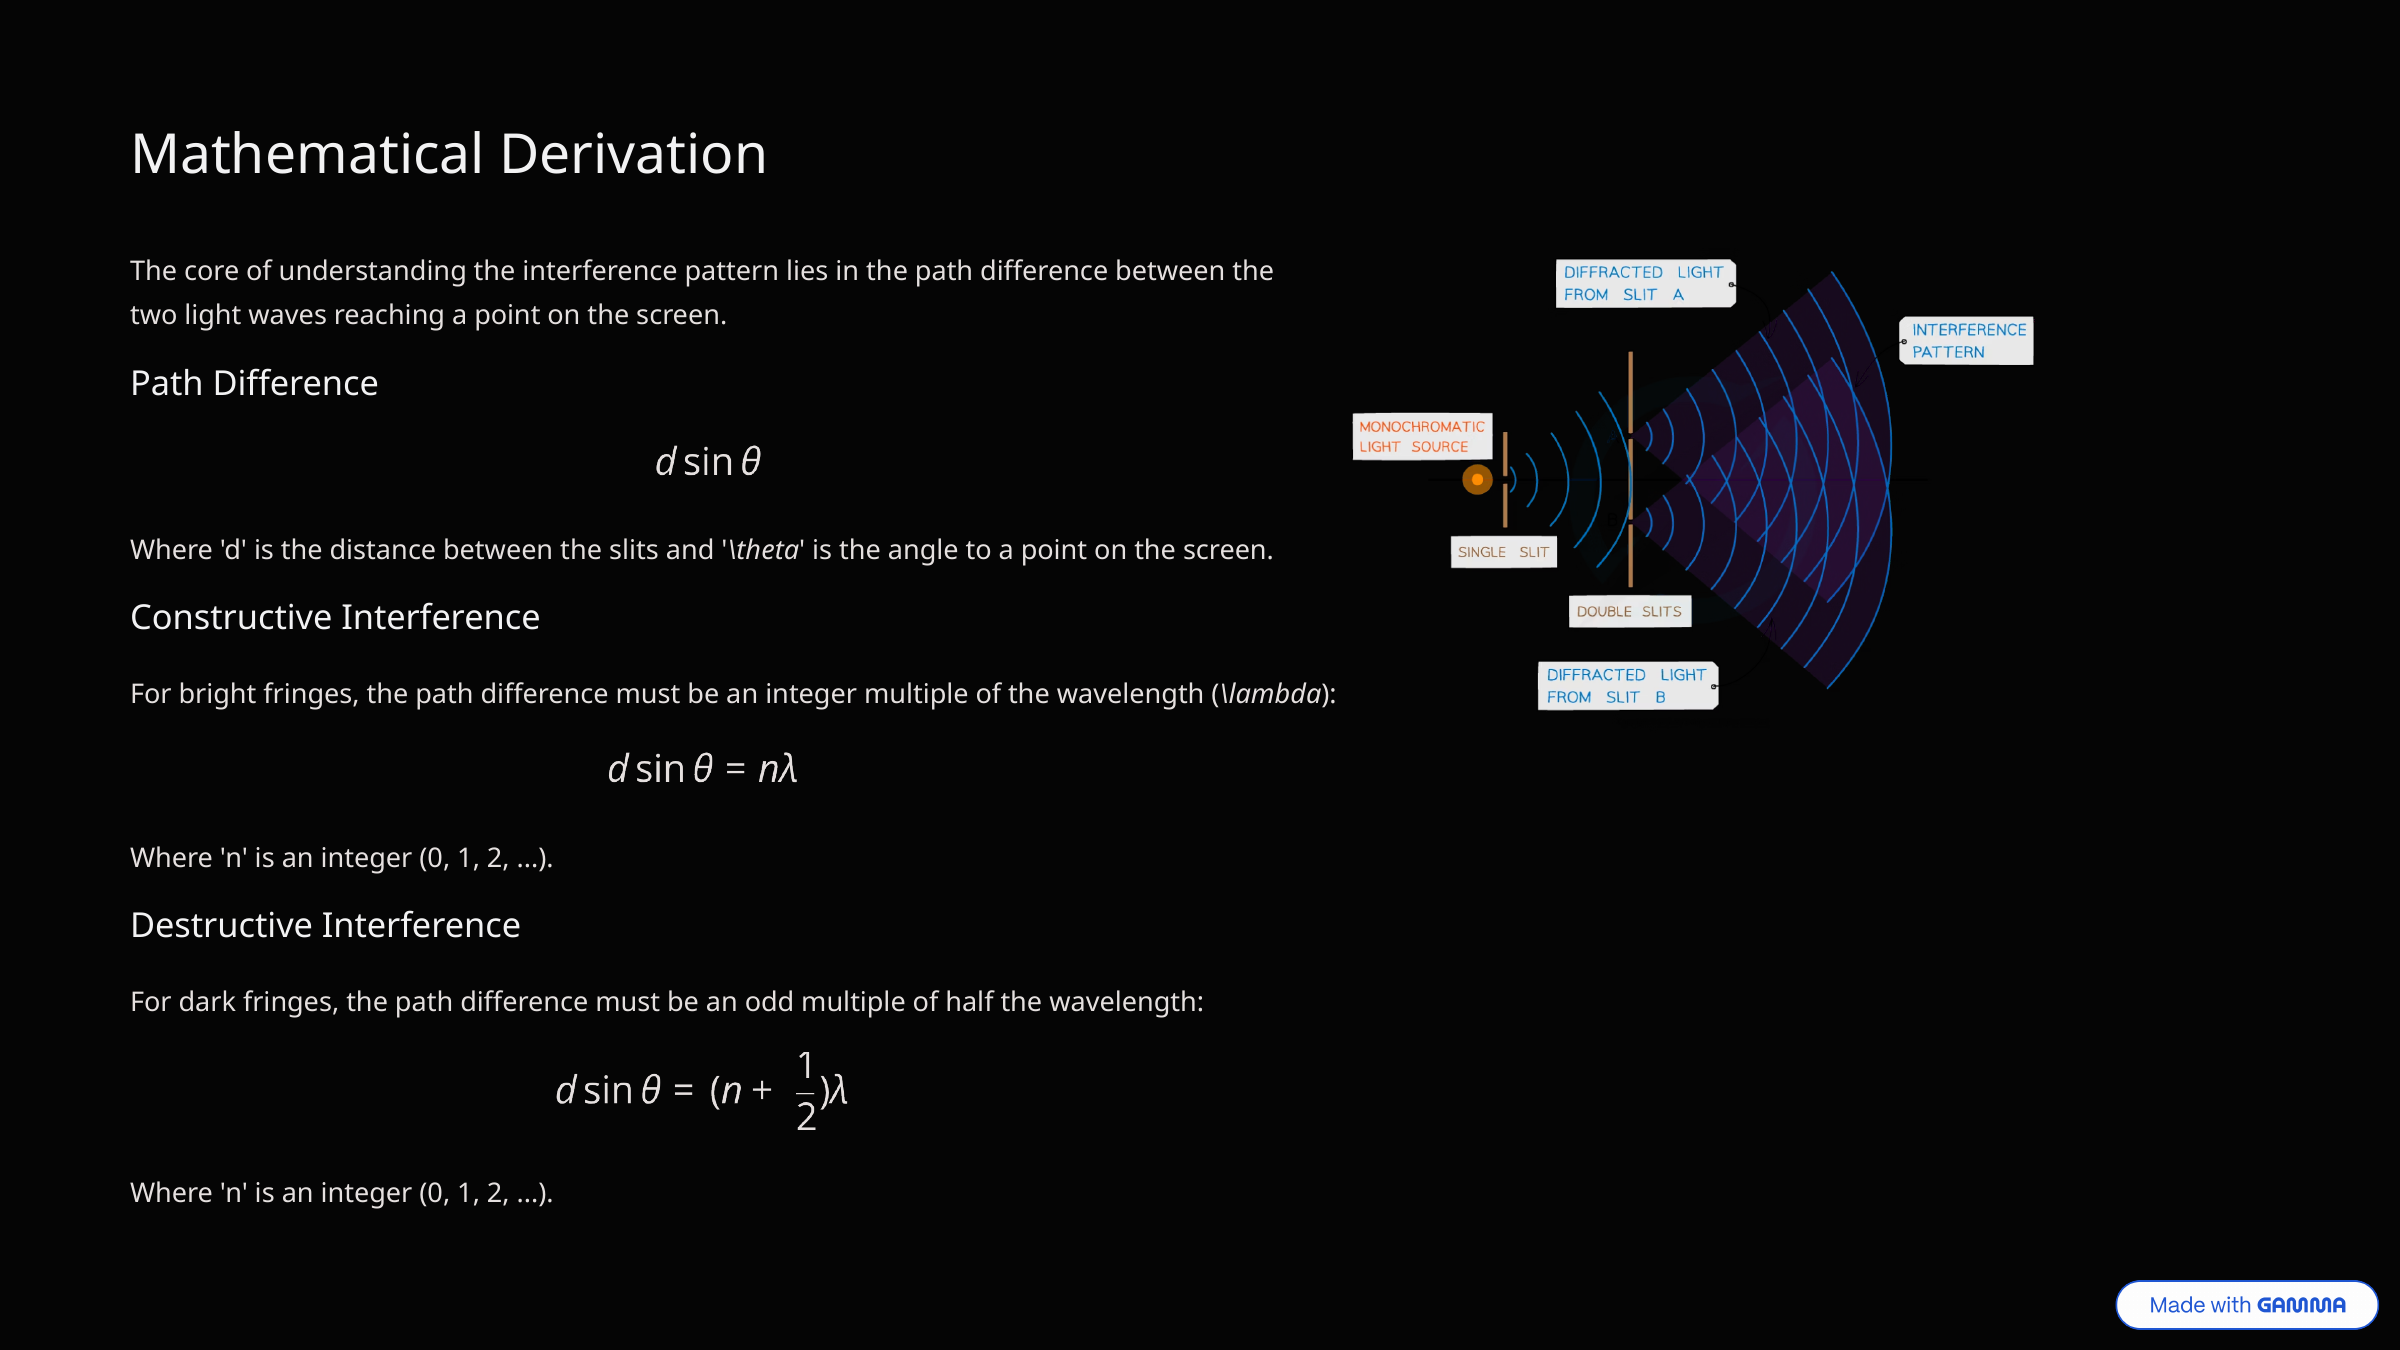

Mathematical Derivation
The core of understanding the interference pattern lies in the path difference between the two light waves reaching a point on the screen.
Path Difference
Where 'd' is the distance between the slits and '\theta' is the angle to a point on the screen.
Constructive Interference
For bright fringes, the path difference must be an integer multiple of the wavelength (\lambda):
Where 'n' is an integer (0, 1, 2, ...).
Destructive Interference
For dark fringes, the path difference must be an odd multiple of half the wavelength:
Where 'n' is an integer (0, 1, 2, ...).